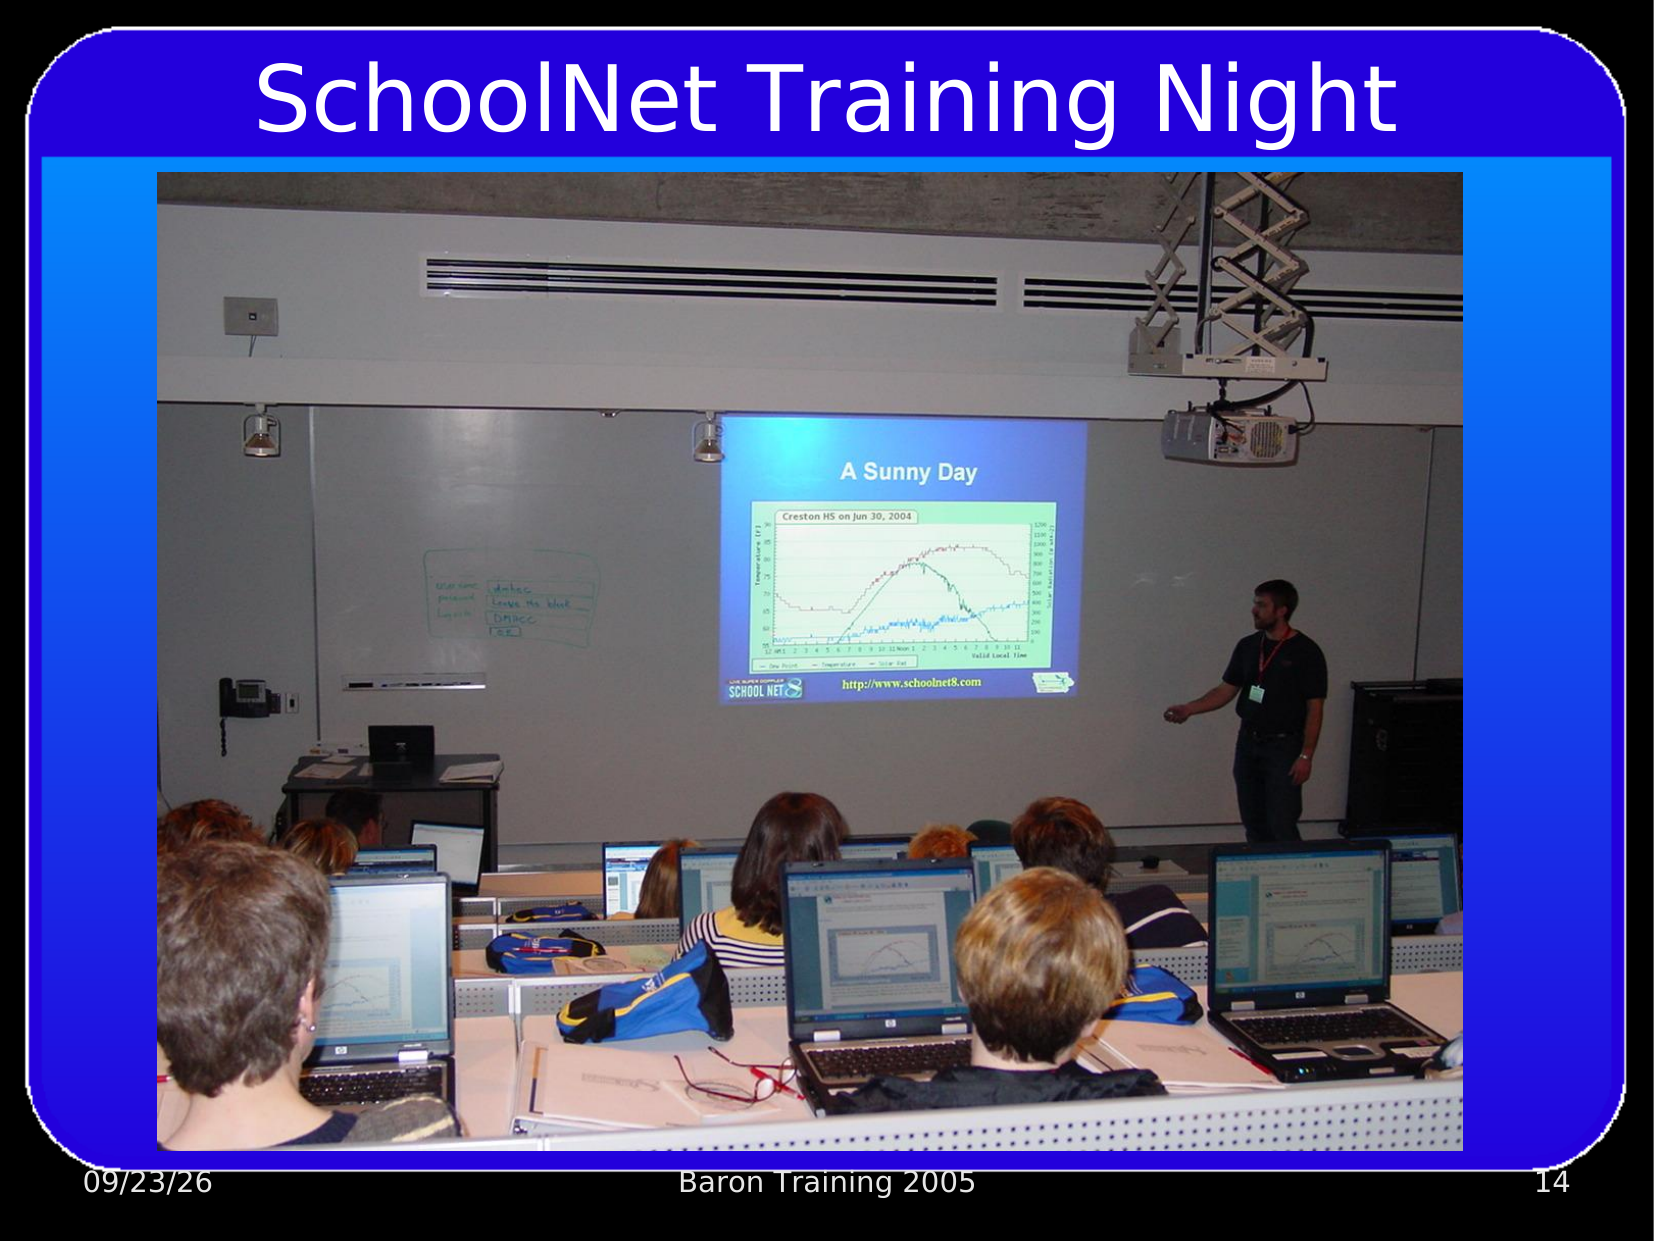

# SchoolNet Training Night
Baron Training 2005
14